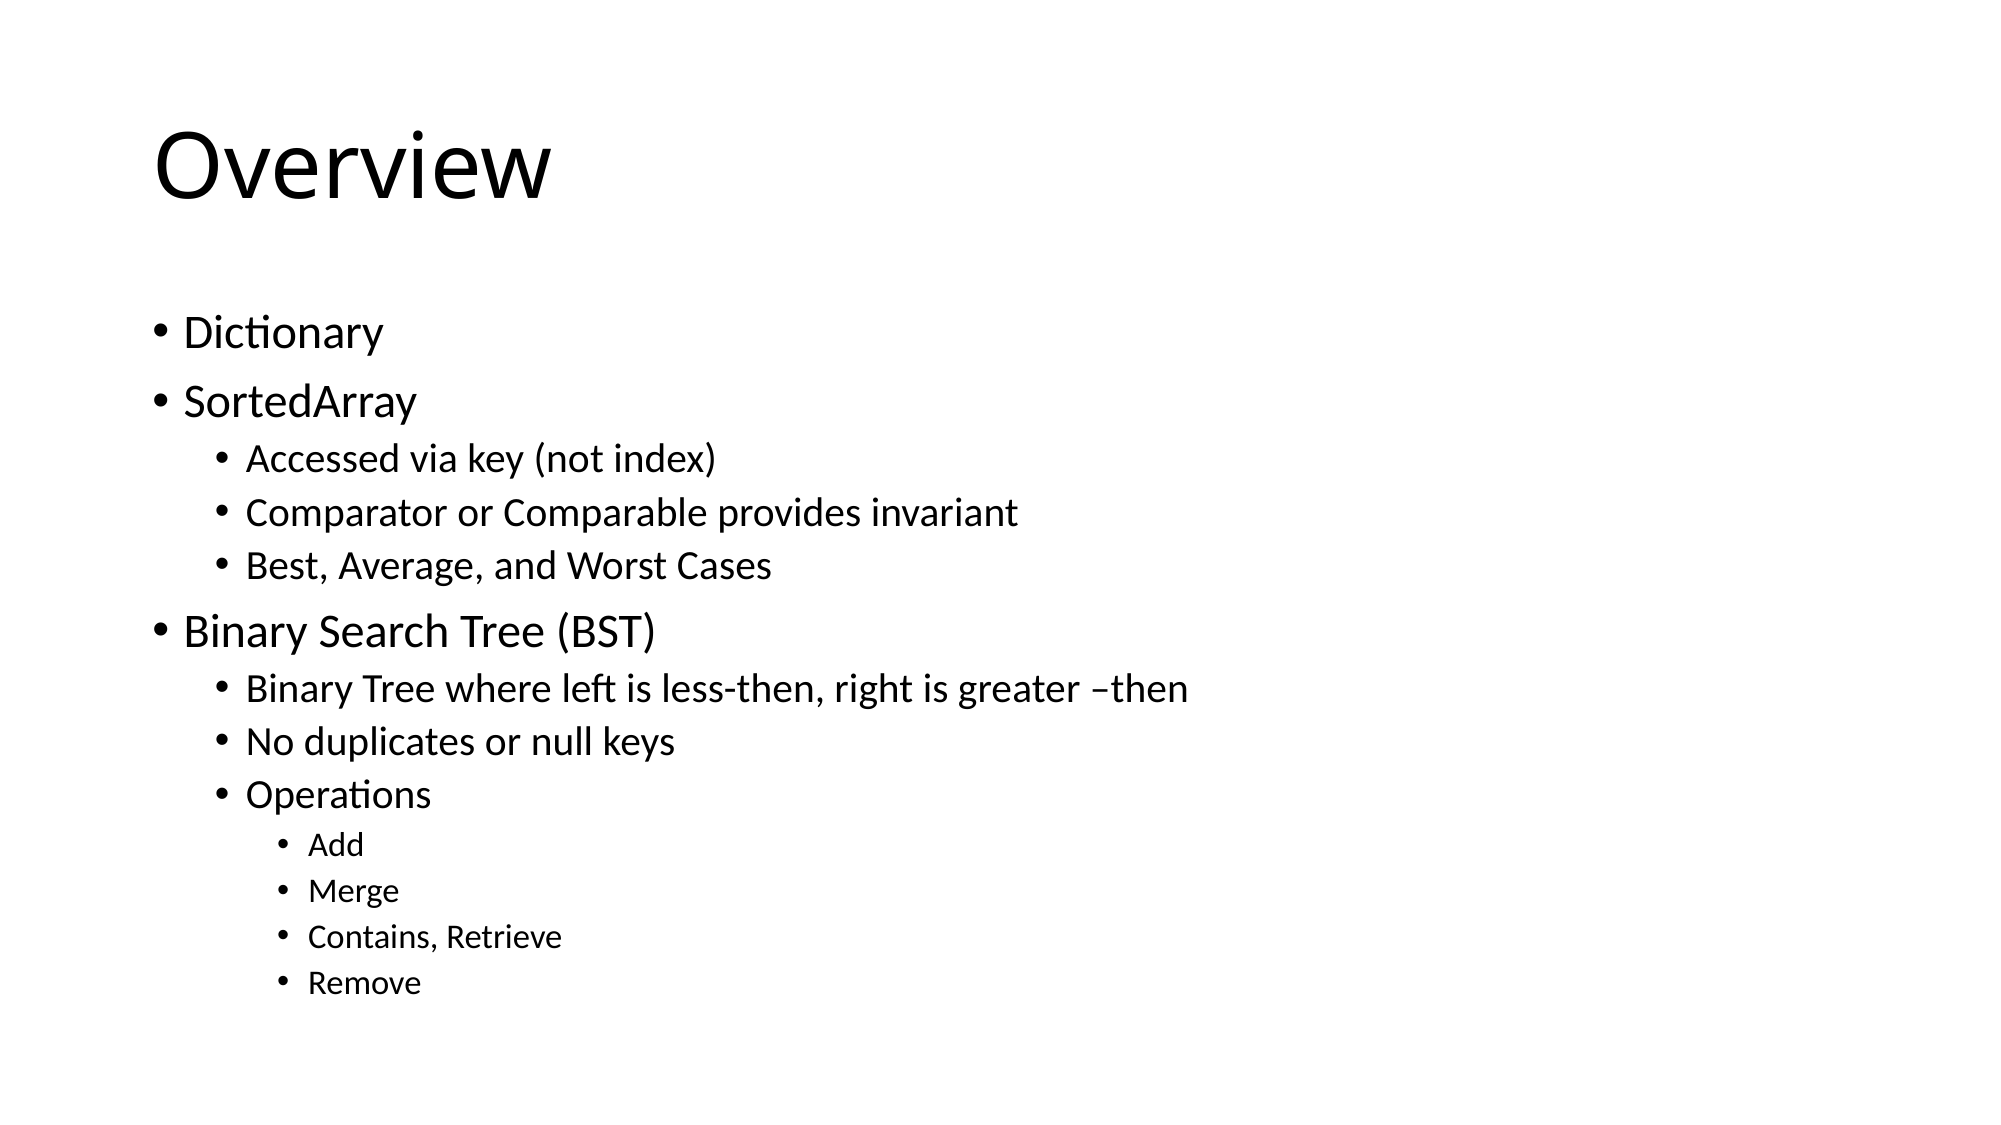

# Overview
Dictionary
SortedArray
Accessed via key (not index)
Comparator or Comparable provides invariant
Best, Average, and Worst Cases
Binary Search Tree (BST)
Binary Tree where left is less-then, right is greater –then
No duplicates or null keys
Operations
Add
Merge
Contains, Retrieve
Remove